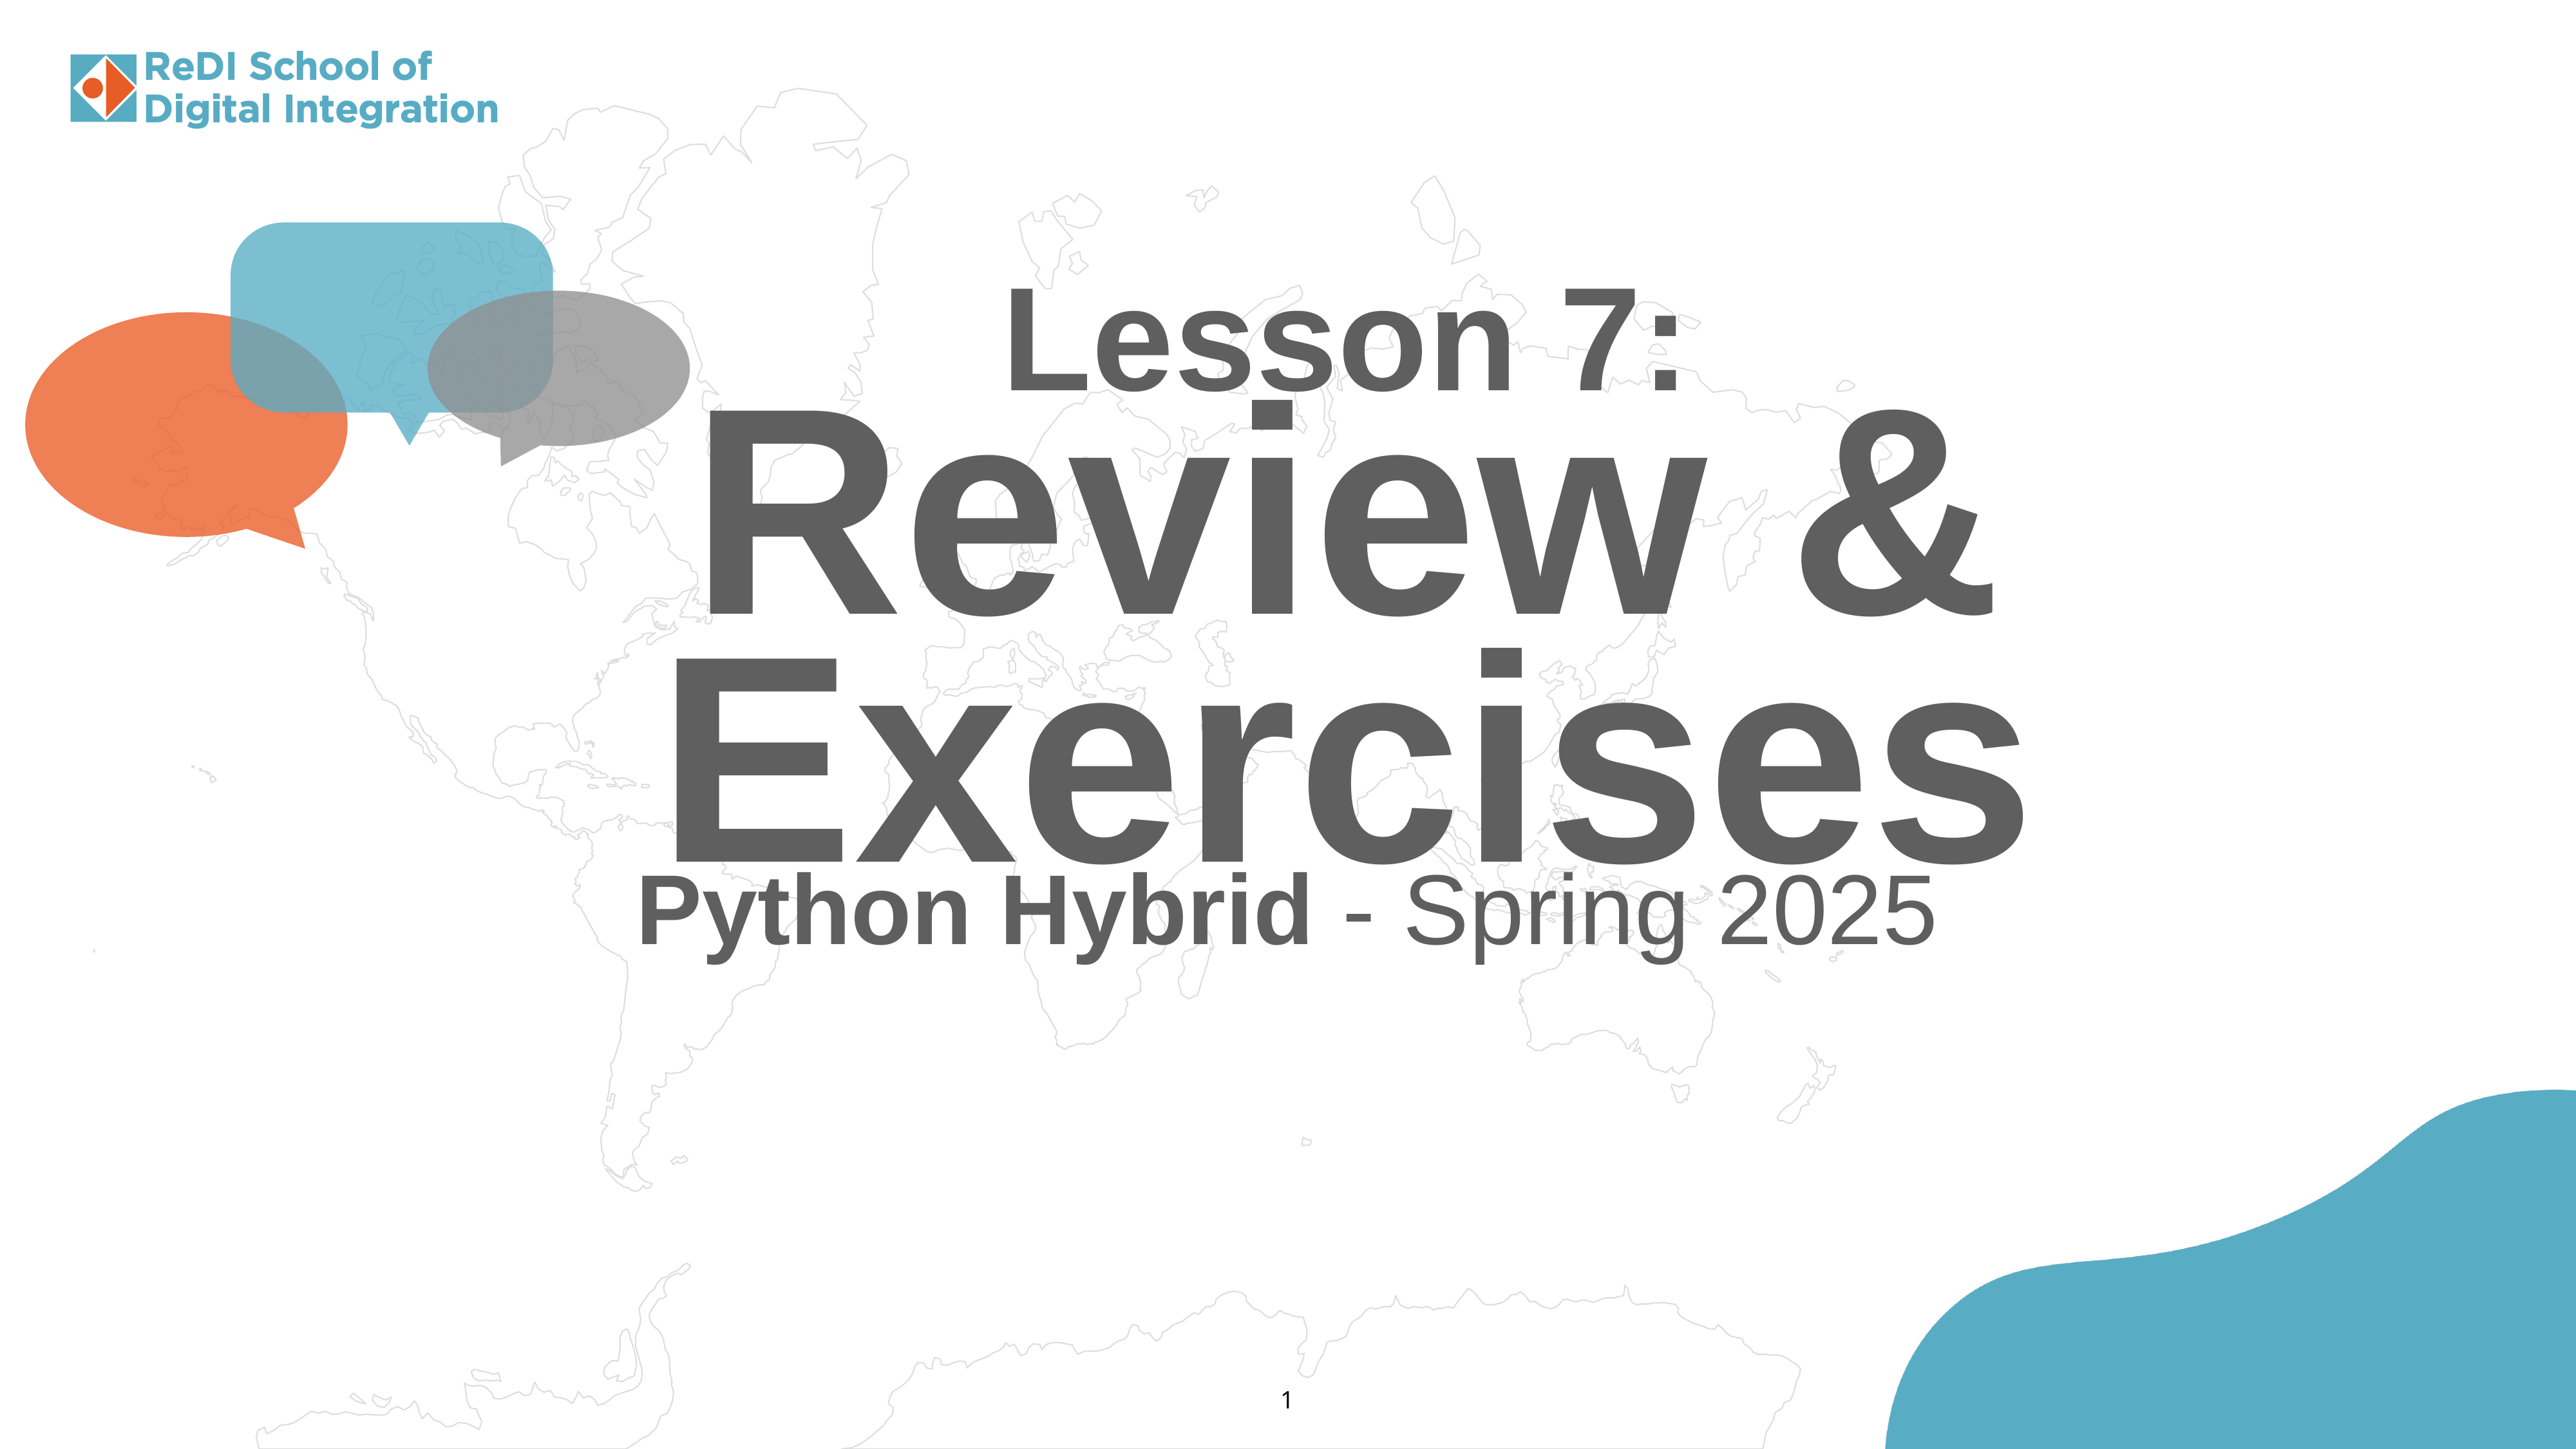

Lesson 7:
Review & Exercises
Python Hybrid - Spring 2025